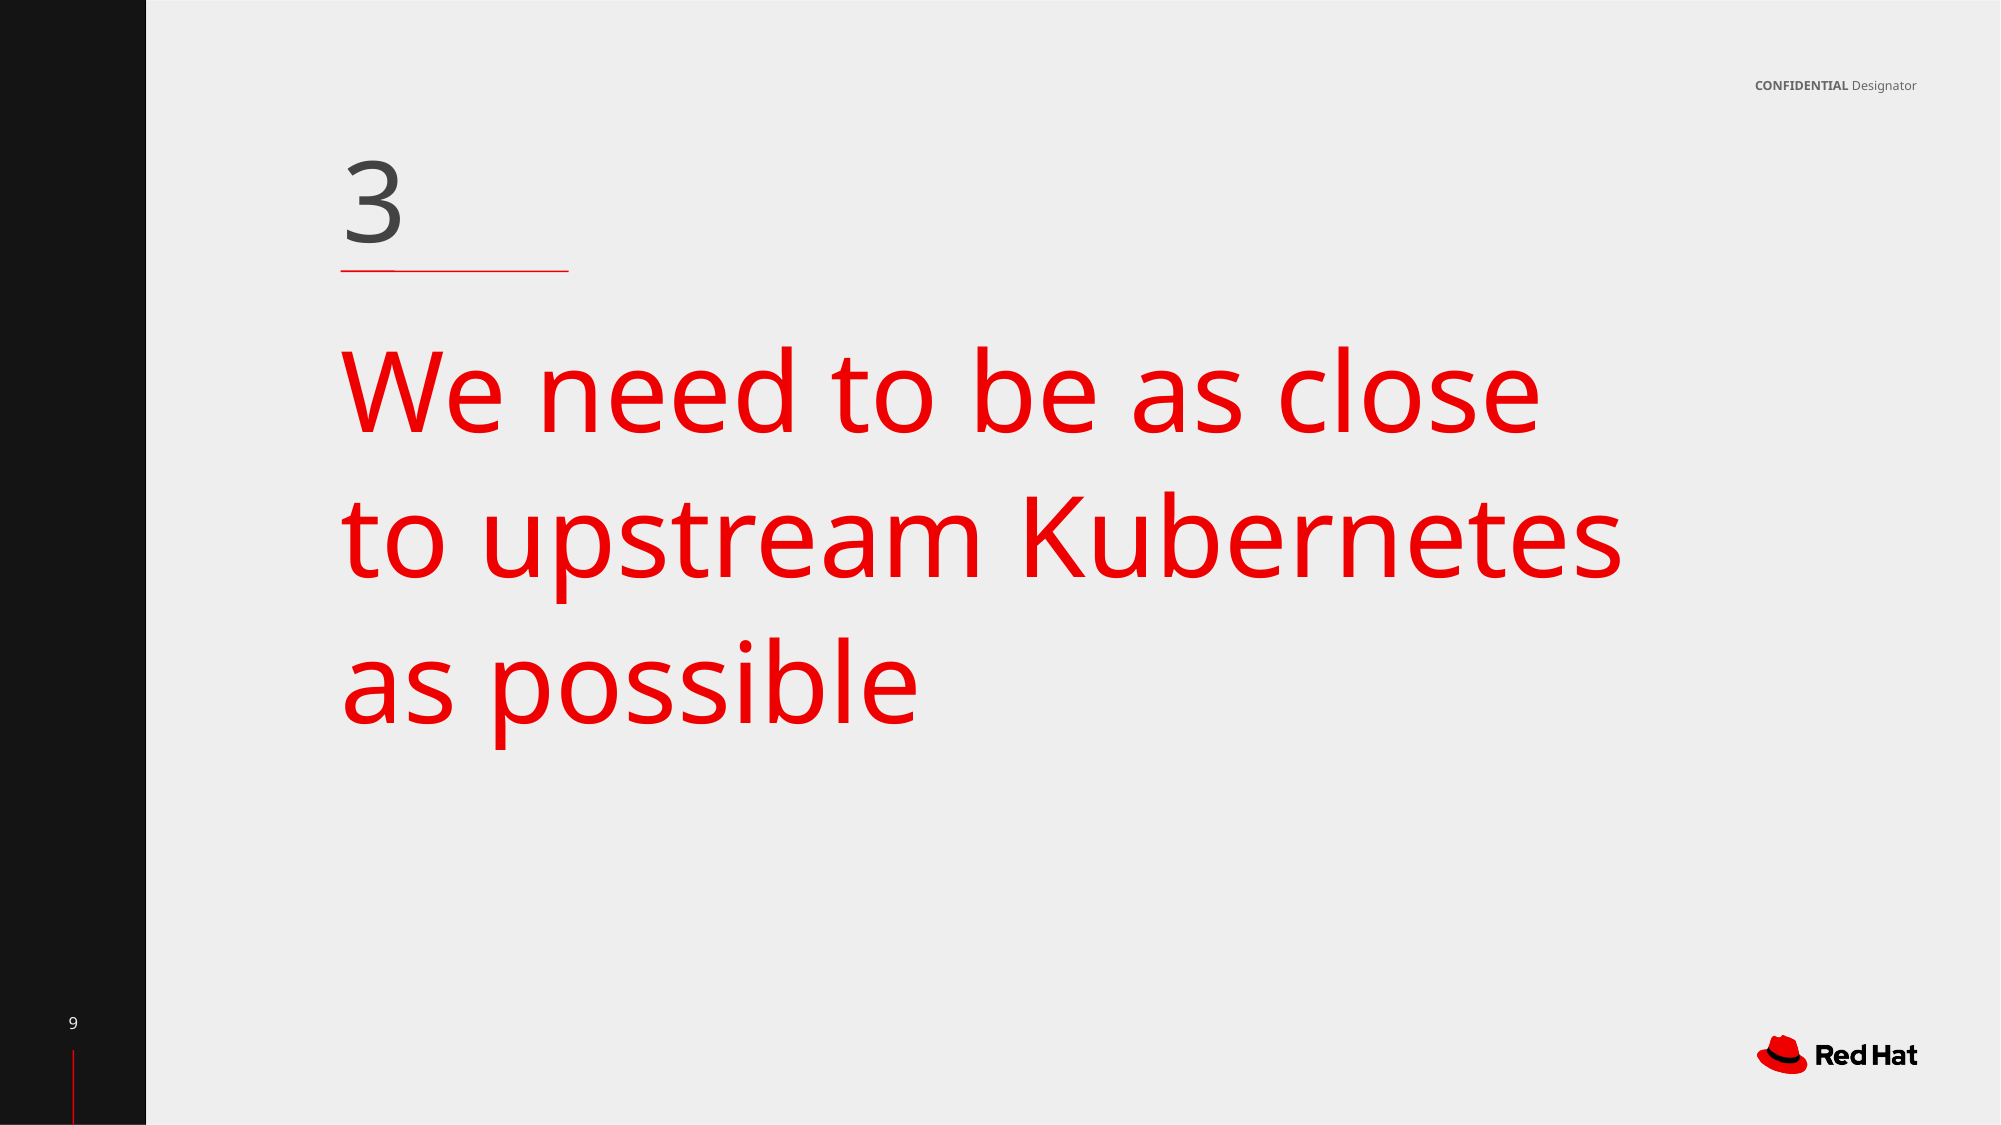

3
# We need to be as close to upstream Kubernetes as possible